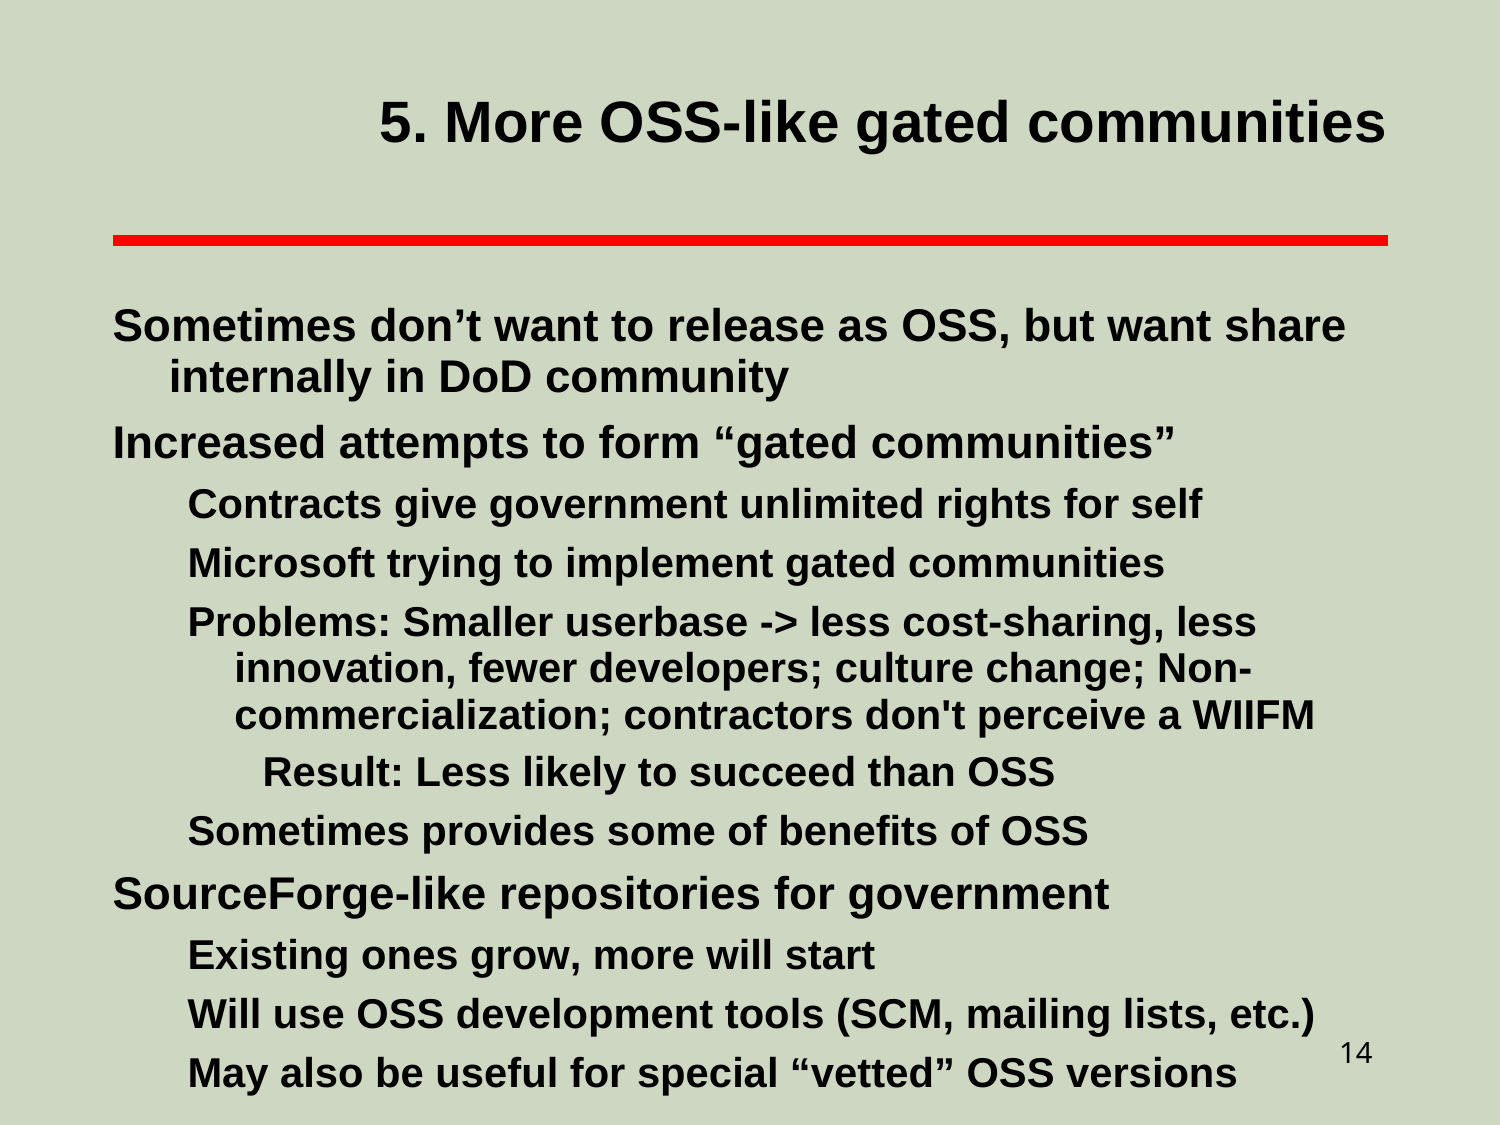

# 5. More OSS-like gated communities
Sometimes don’t want to release as OSS, but want share internally in DoD community
Increased attempts to form “gated communities”
Contracts give government unlimited rights for self
Microsoft trying to implement gated communities
Problems: Smaller userbase -> less cost-sharing, less innovation, fewer developers; culture change; Non-commercialization; contractors don't perceive a WIIFM
Result: Less likely to succeed than OSS
Sometimes provides some of benefits of OSS
SourceForge-like repositories for government
Existing ones grow, more will start
Will use OSS development tools (SCM, mailing lists, etc.)
May also be useful for special “vetted” OSS versions